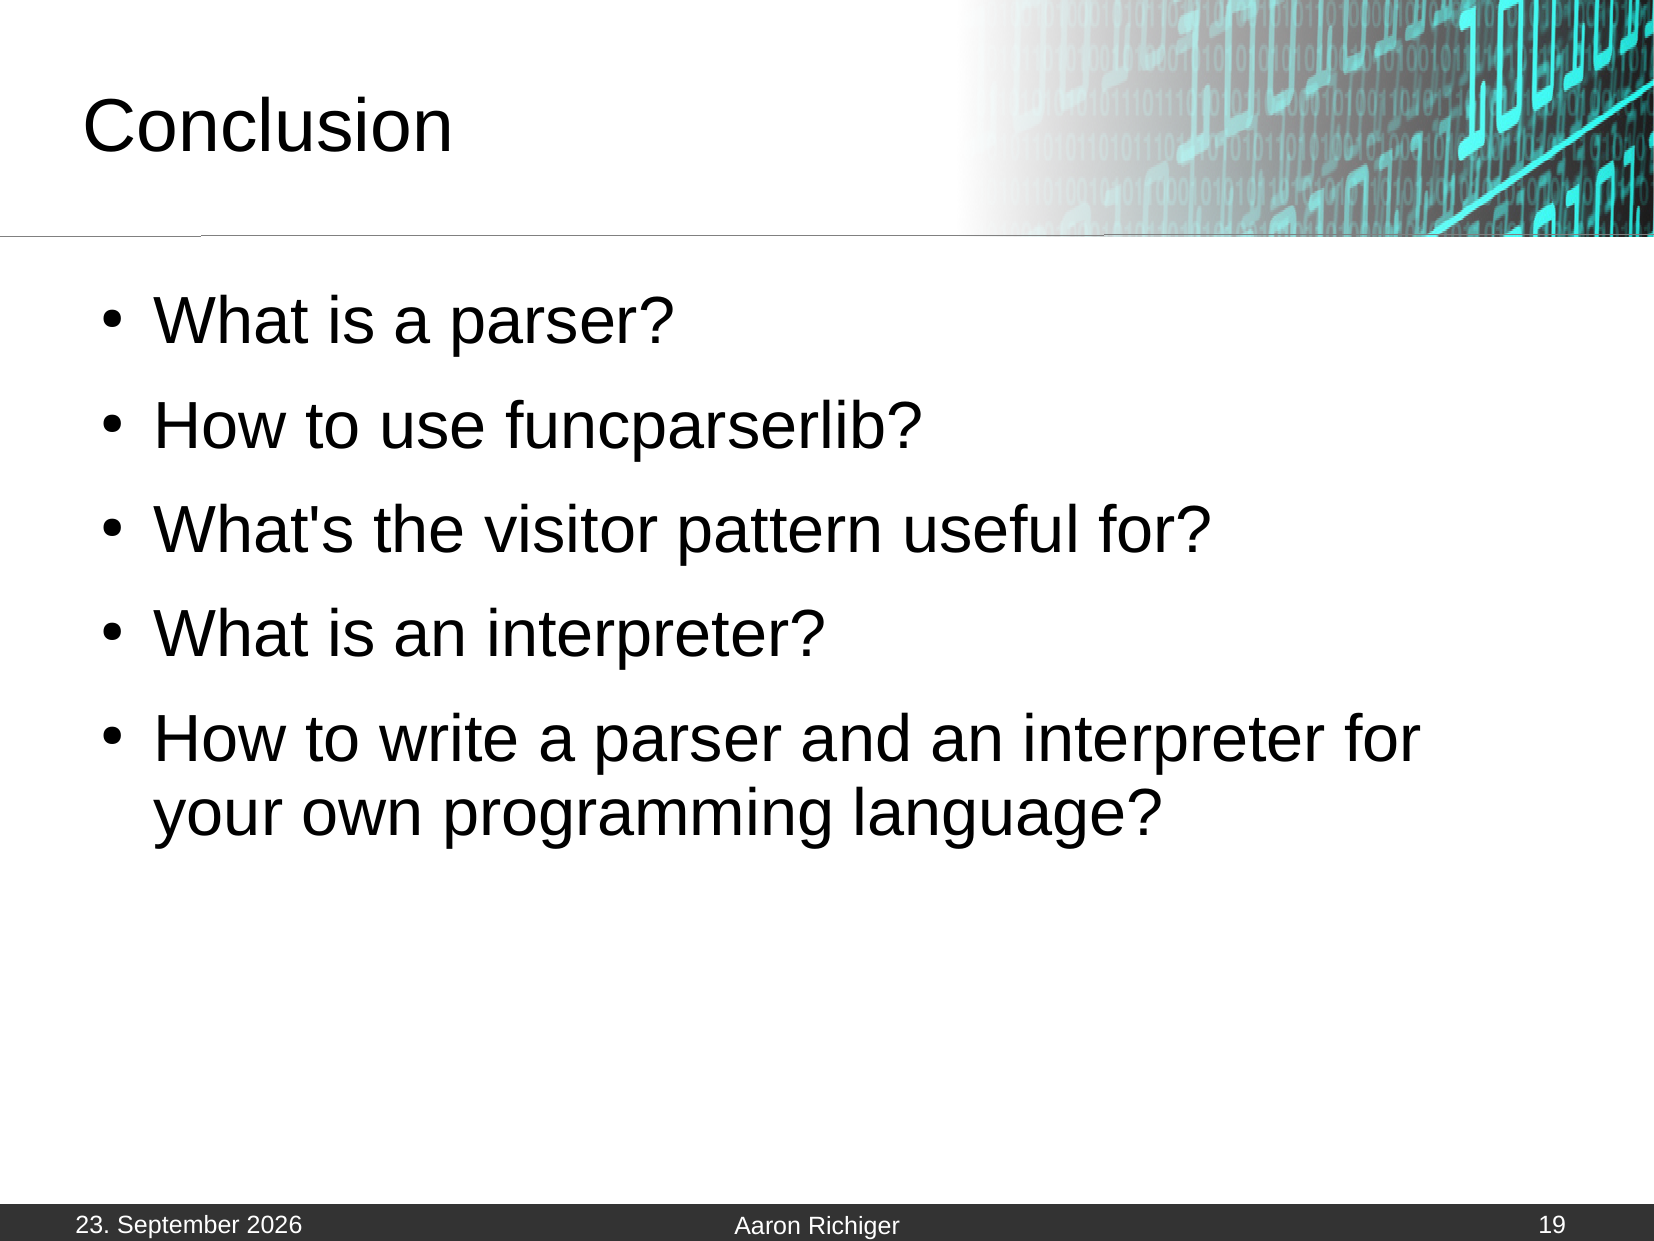

# Conclusion
What is a parser?
How to use funcparserlib?
What's the visitor pattern useful for?
What is an interpreter?
How to write a parser and an interpreter for your own programming language?
19
Aaron Richiger